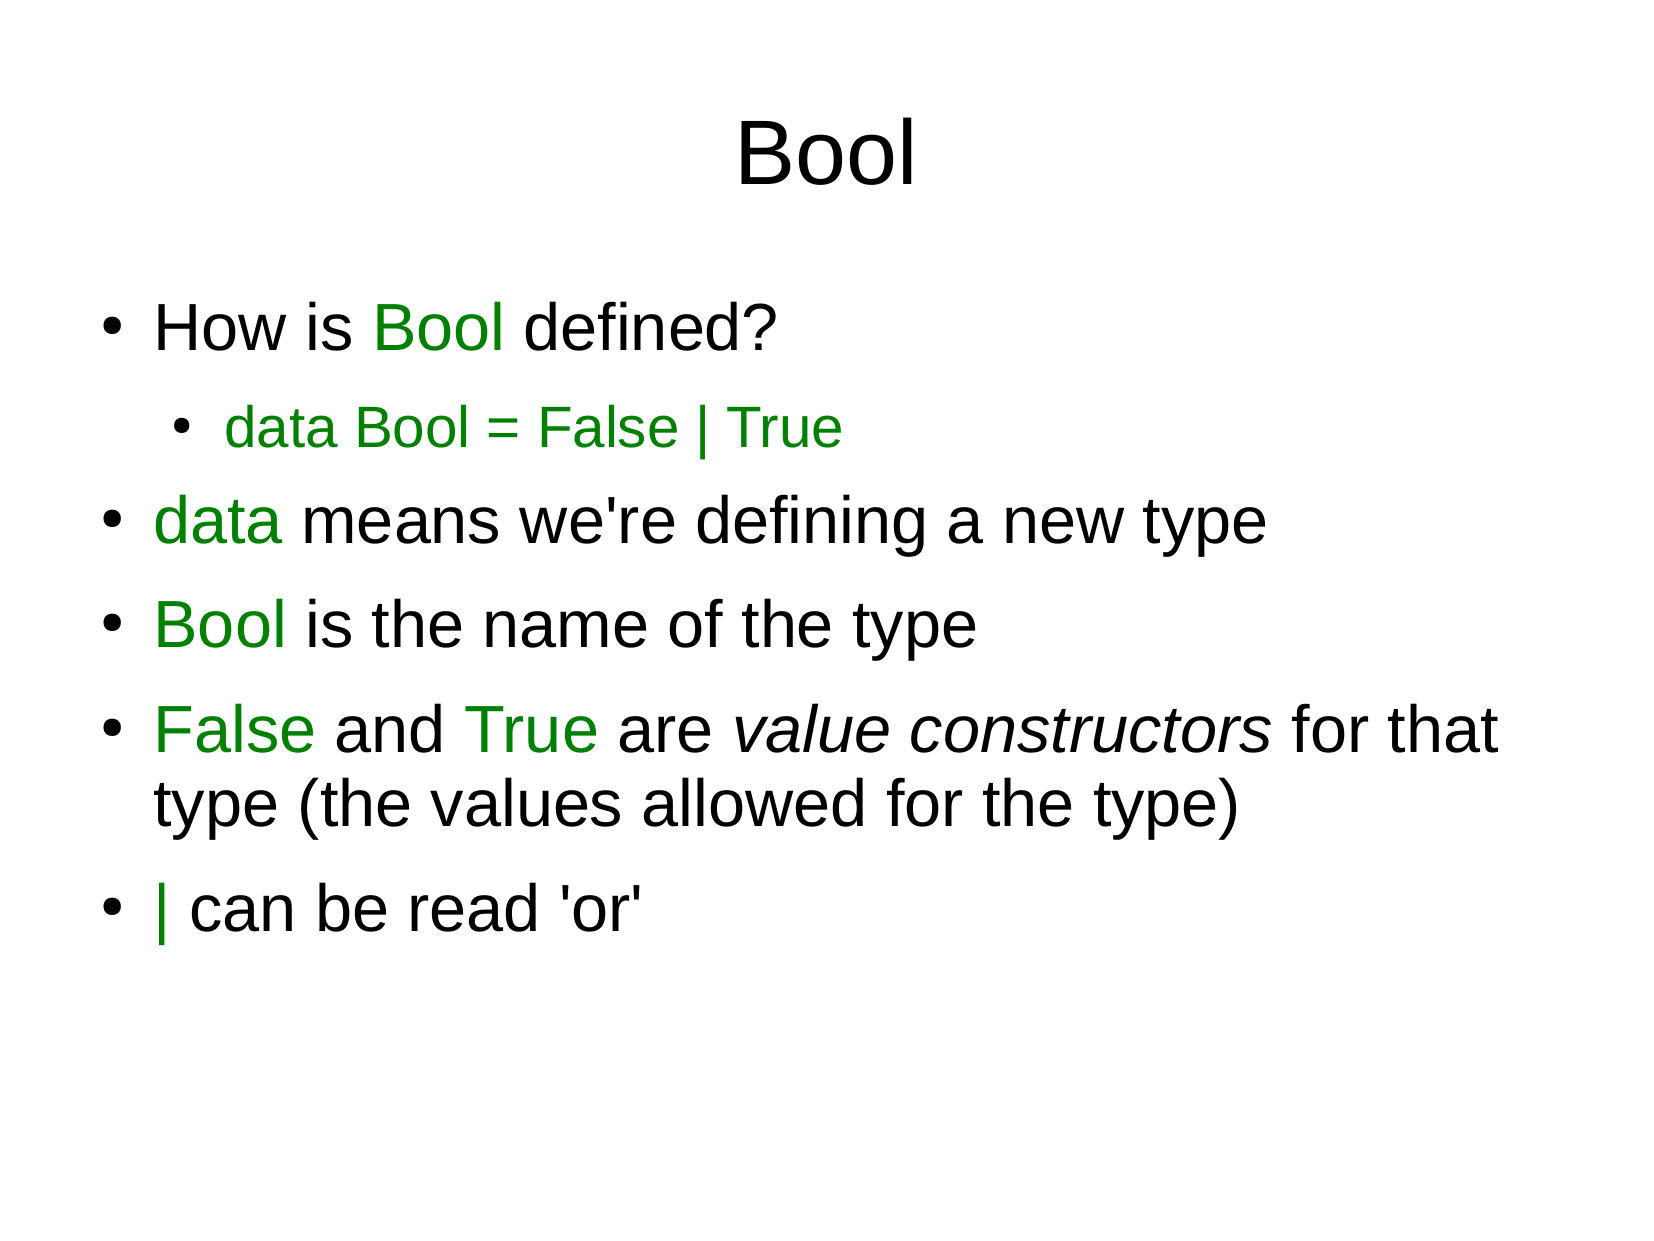

# Bool
How is Bool defined?
data Bool = False | True
data means we're defining a new type
Bool is the name of the type
False and True are value constructors for that type (the values allowed for the type)
| can be read 'or'